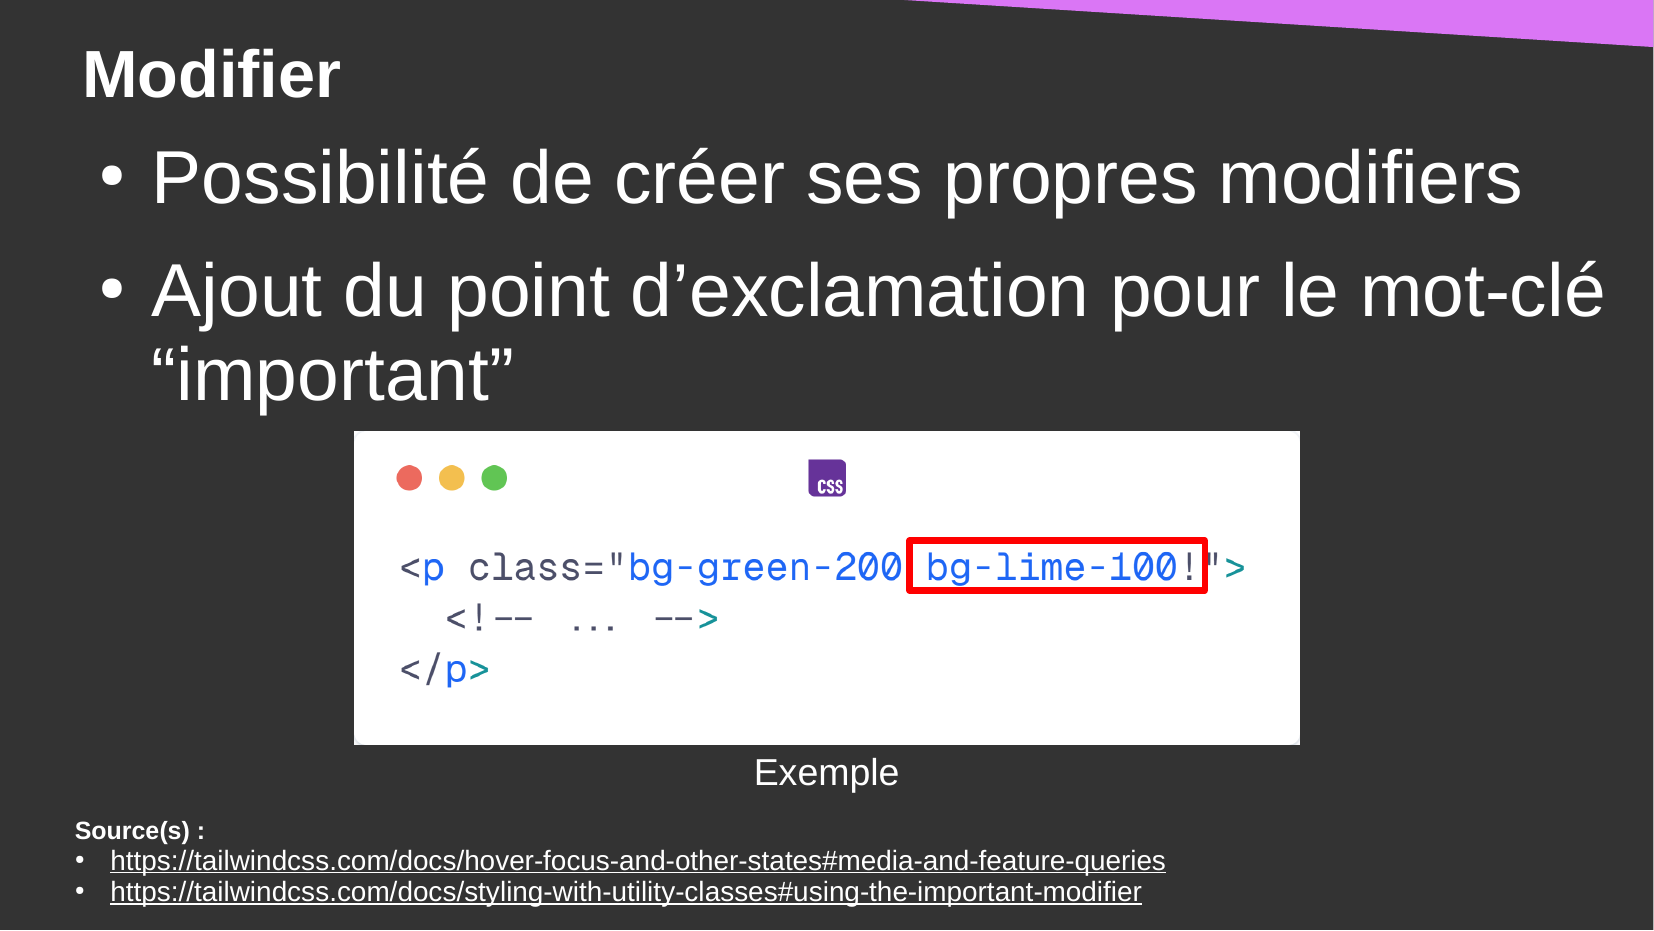

# Modifier
Possibilité de créer ses propres modifiers
Ajout du point d’exclamation pour le mot-clé “important”
Exemple
Source(s) :
https://tailwindcss.com/docs/hover-focus-and-other-states#media-and-feature-queries
https://tailwindcss.com/docs/styling-with-utility-classes#using-the-important-modifier